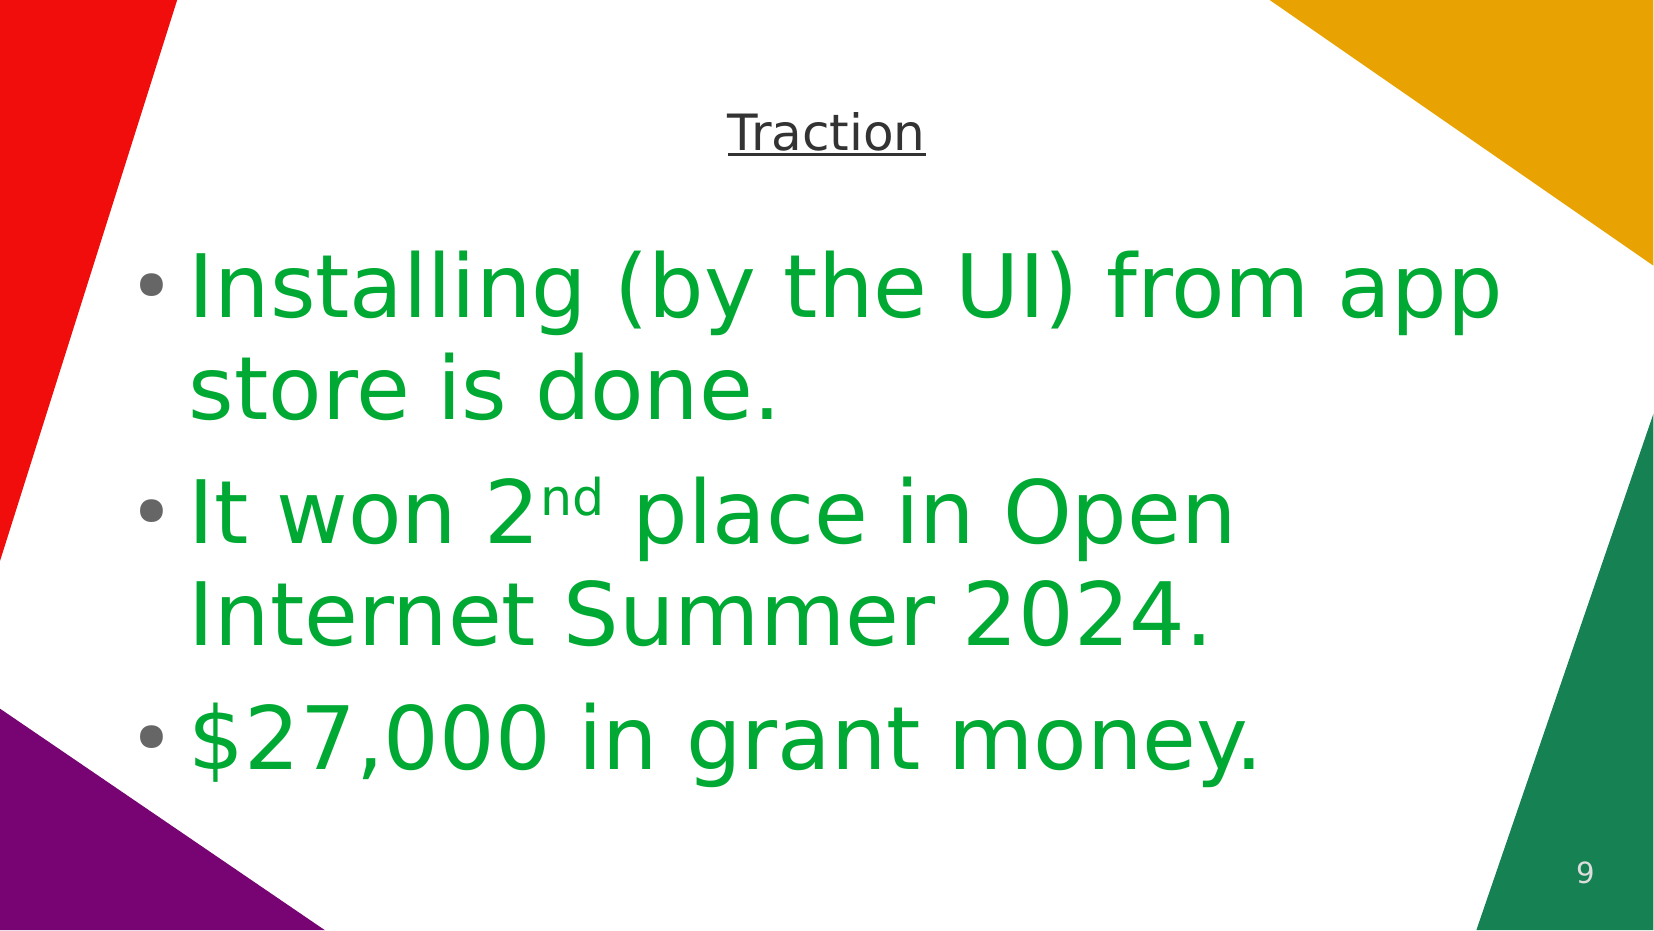

# Traction
Installing (by the UI) from app store is done.
It won 2nd place in Open Internet Summer 2024.
$27,000 in grant money.
9